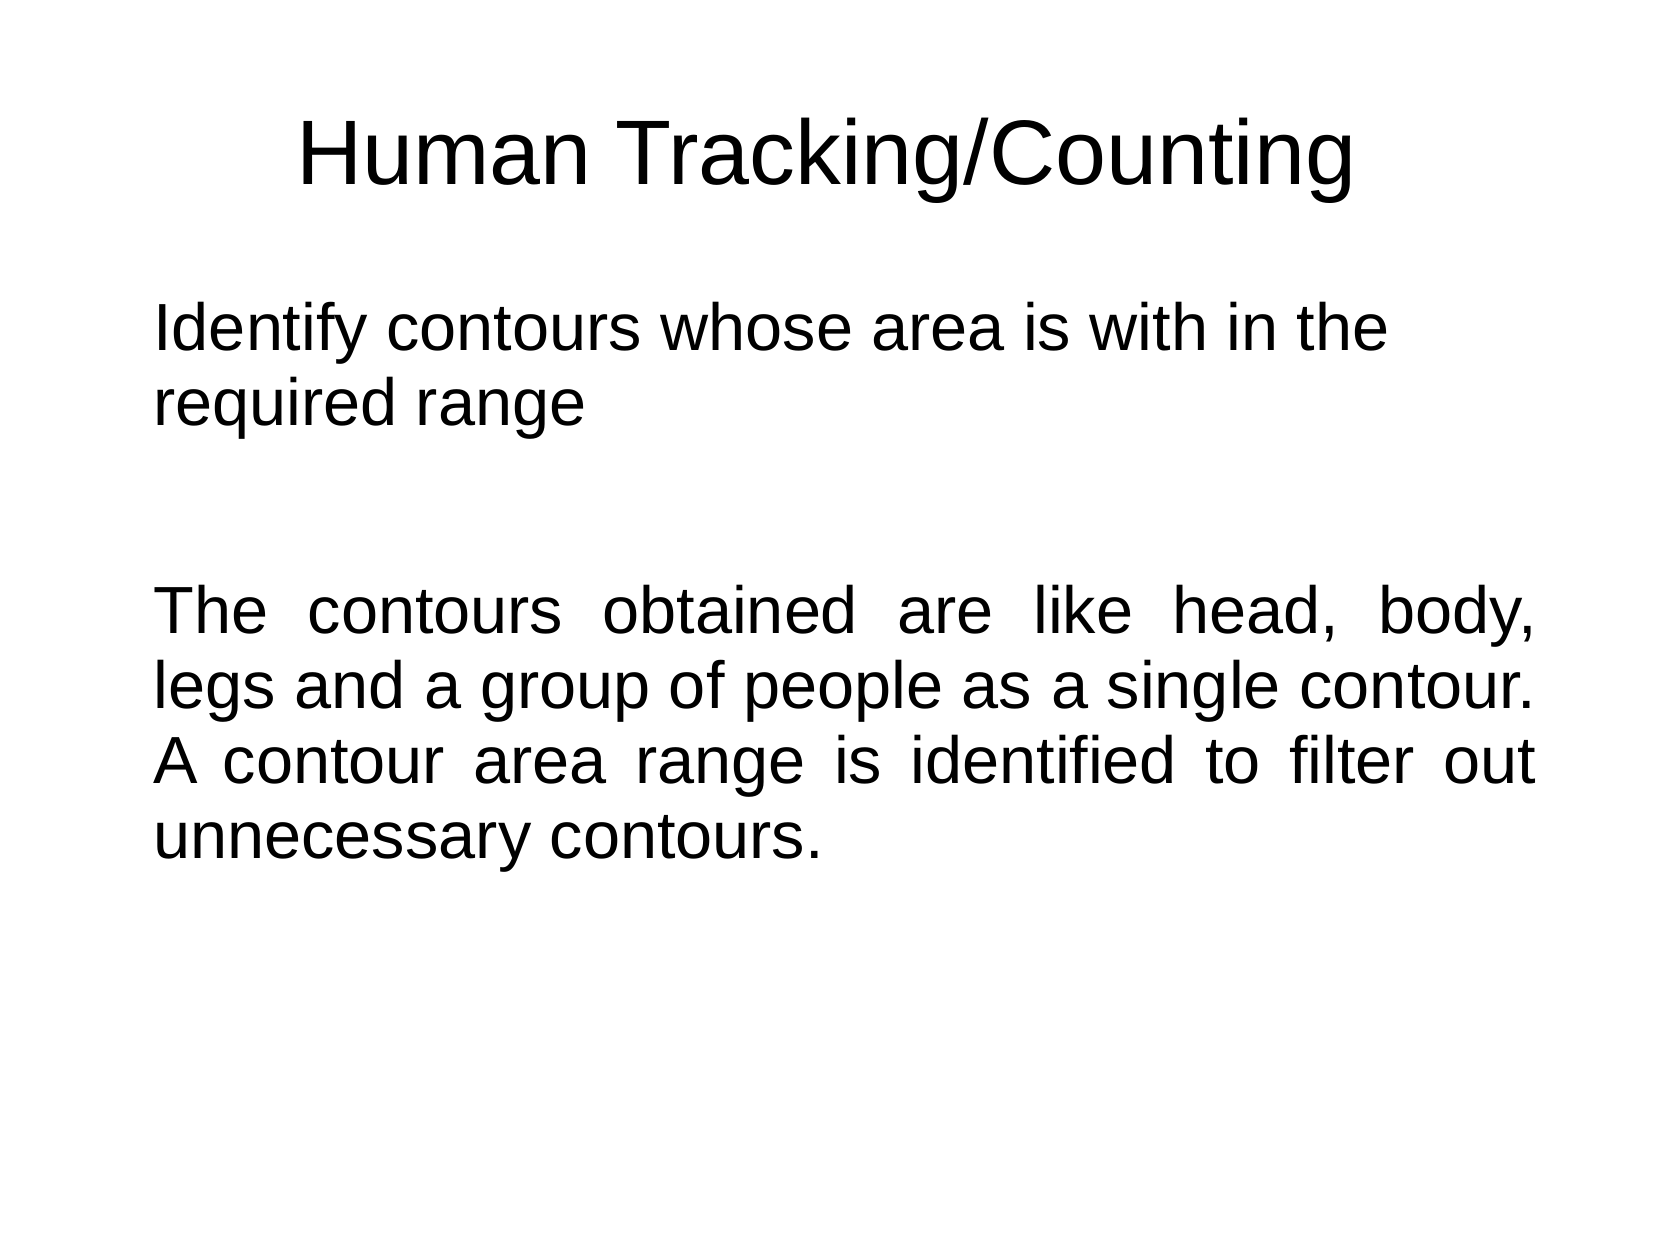

# Human Tracking/Counting
Identify contours whose area is with in the required range
The contours obtained are like head, body, legs and a group of people as a single contour. A contour area range is identified to filter out unnecessary contours.